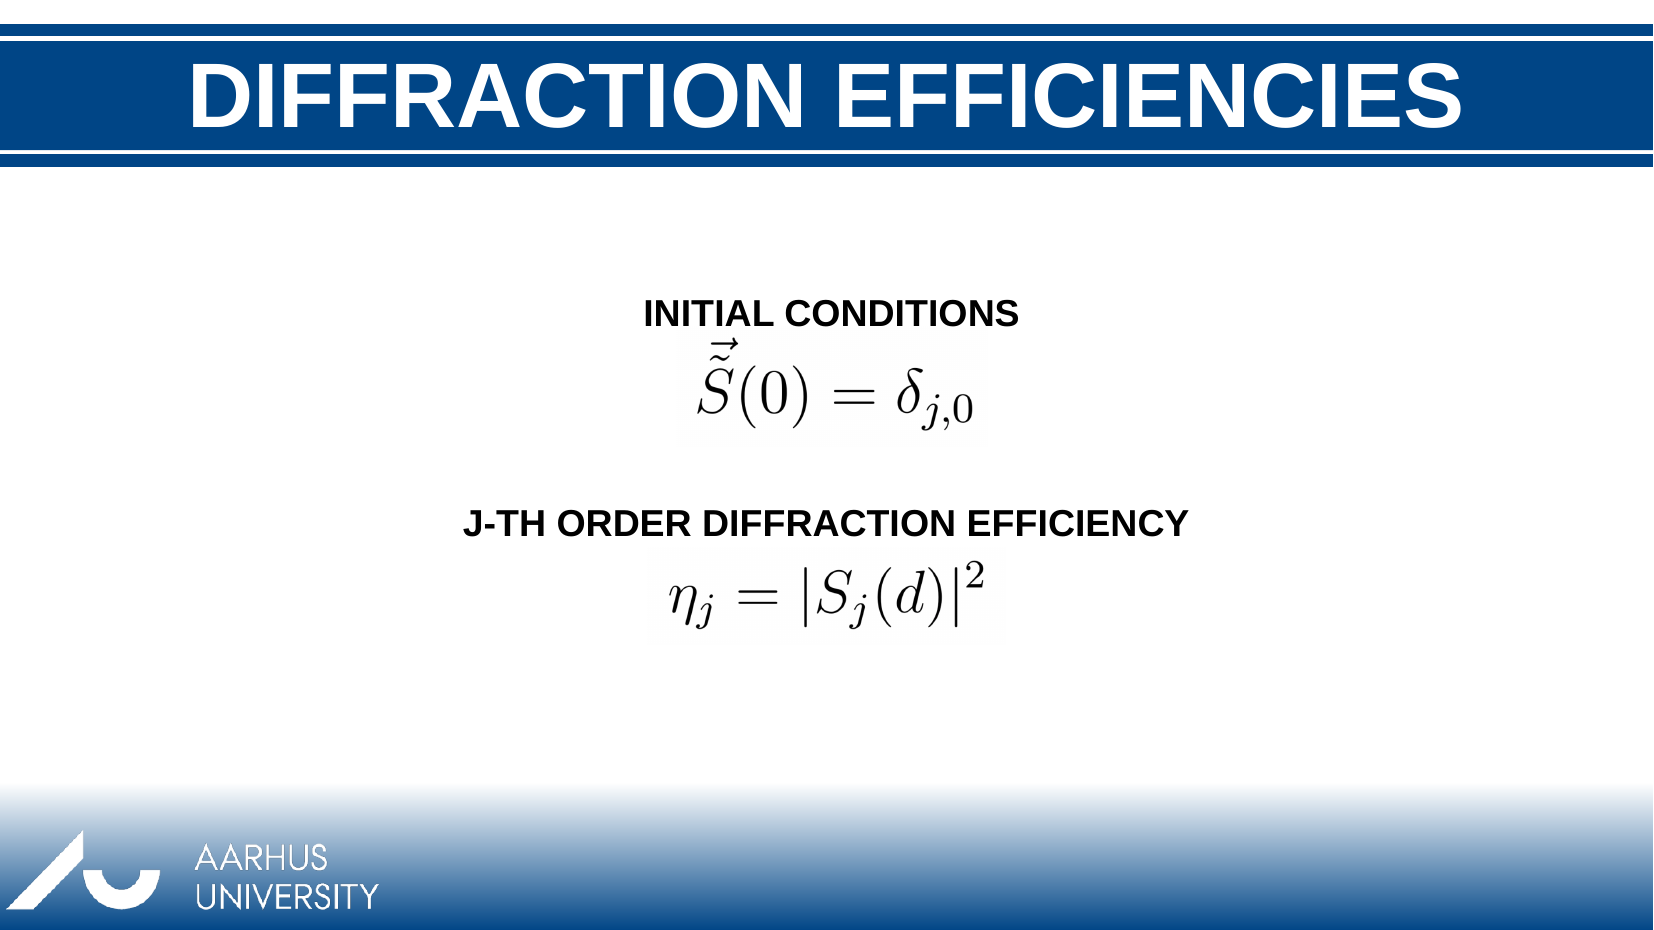

# DIFFRACTION EFFICIENCIES
INITIAL CONDITIONS
J-TH ORDER DIFFRACTION EFFICIENCY